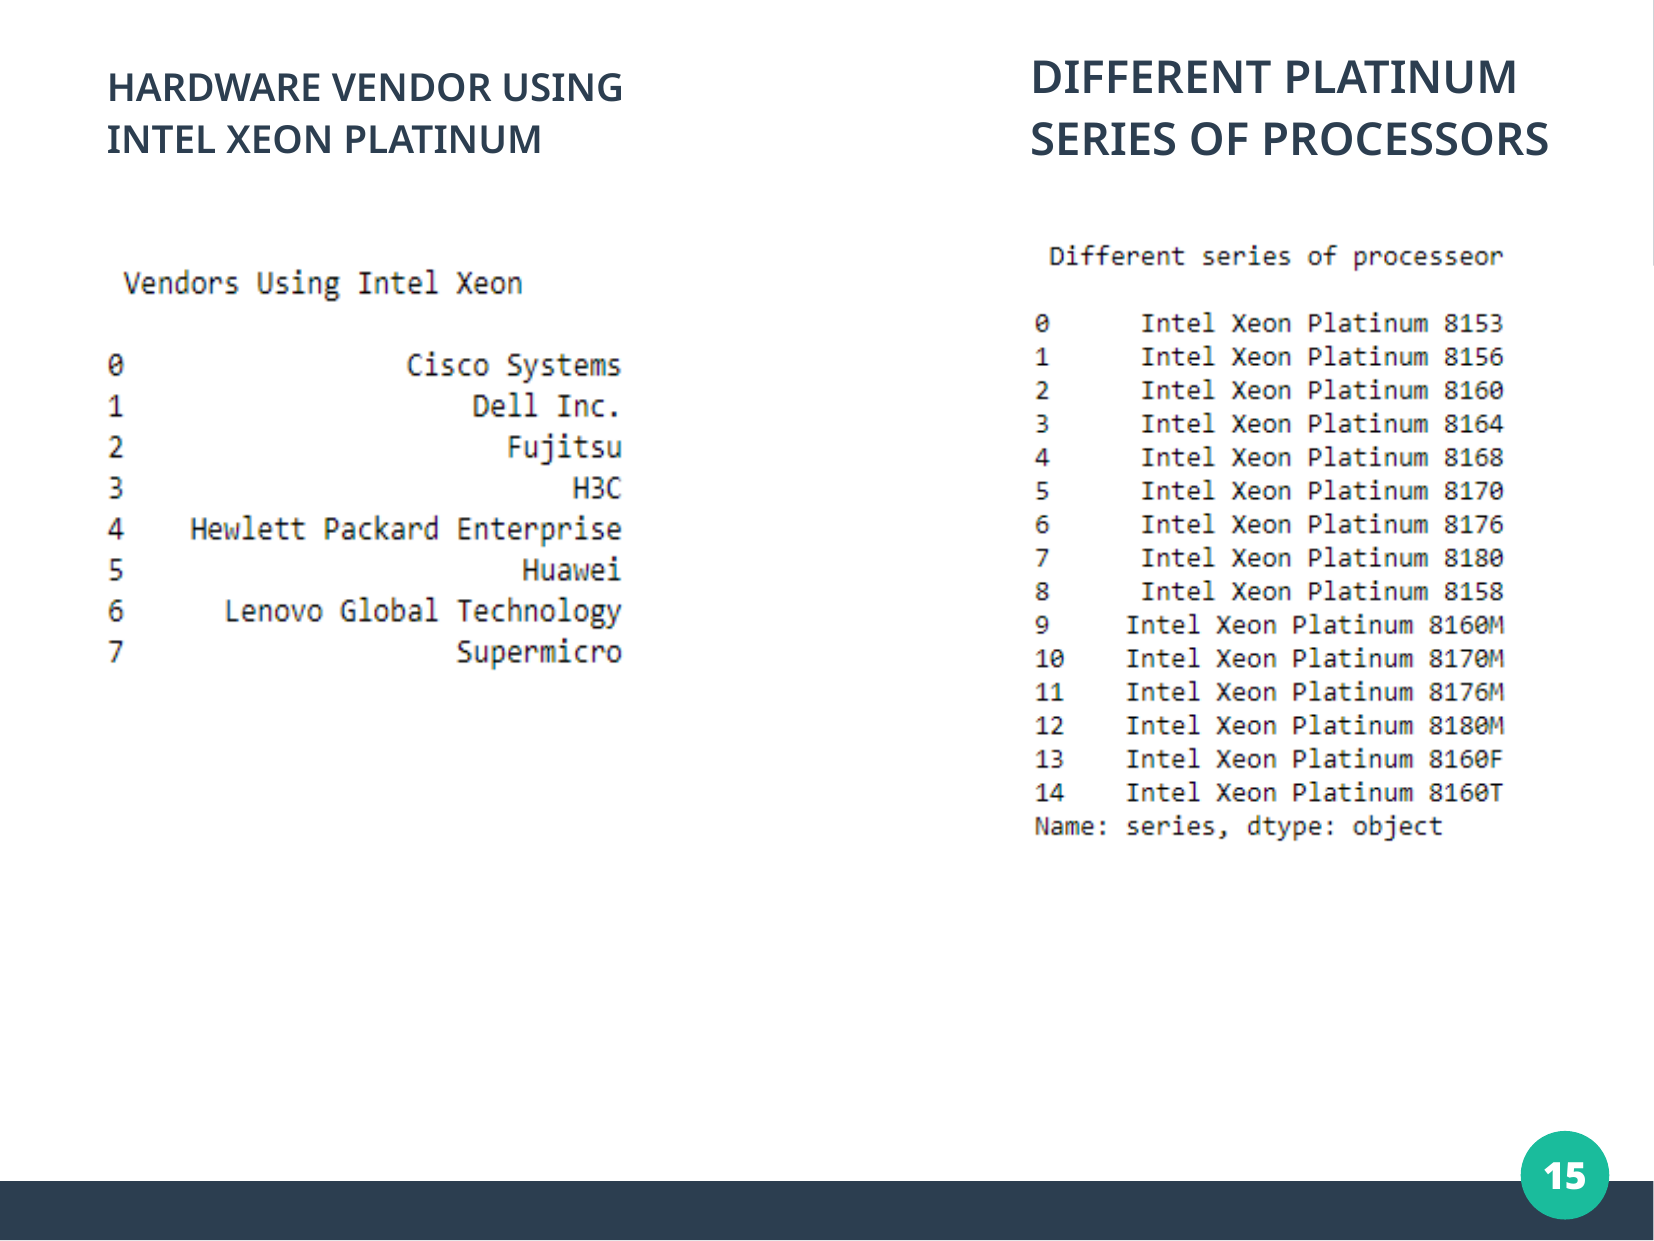

# BRONZE
DIFFERENT PLATINUM SERIES OF PROCESSORS
HARDWARE VENDOR USING INTEL XEON PLATINUM
15